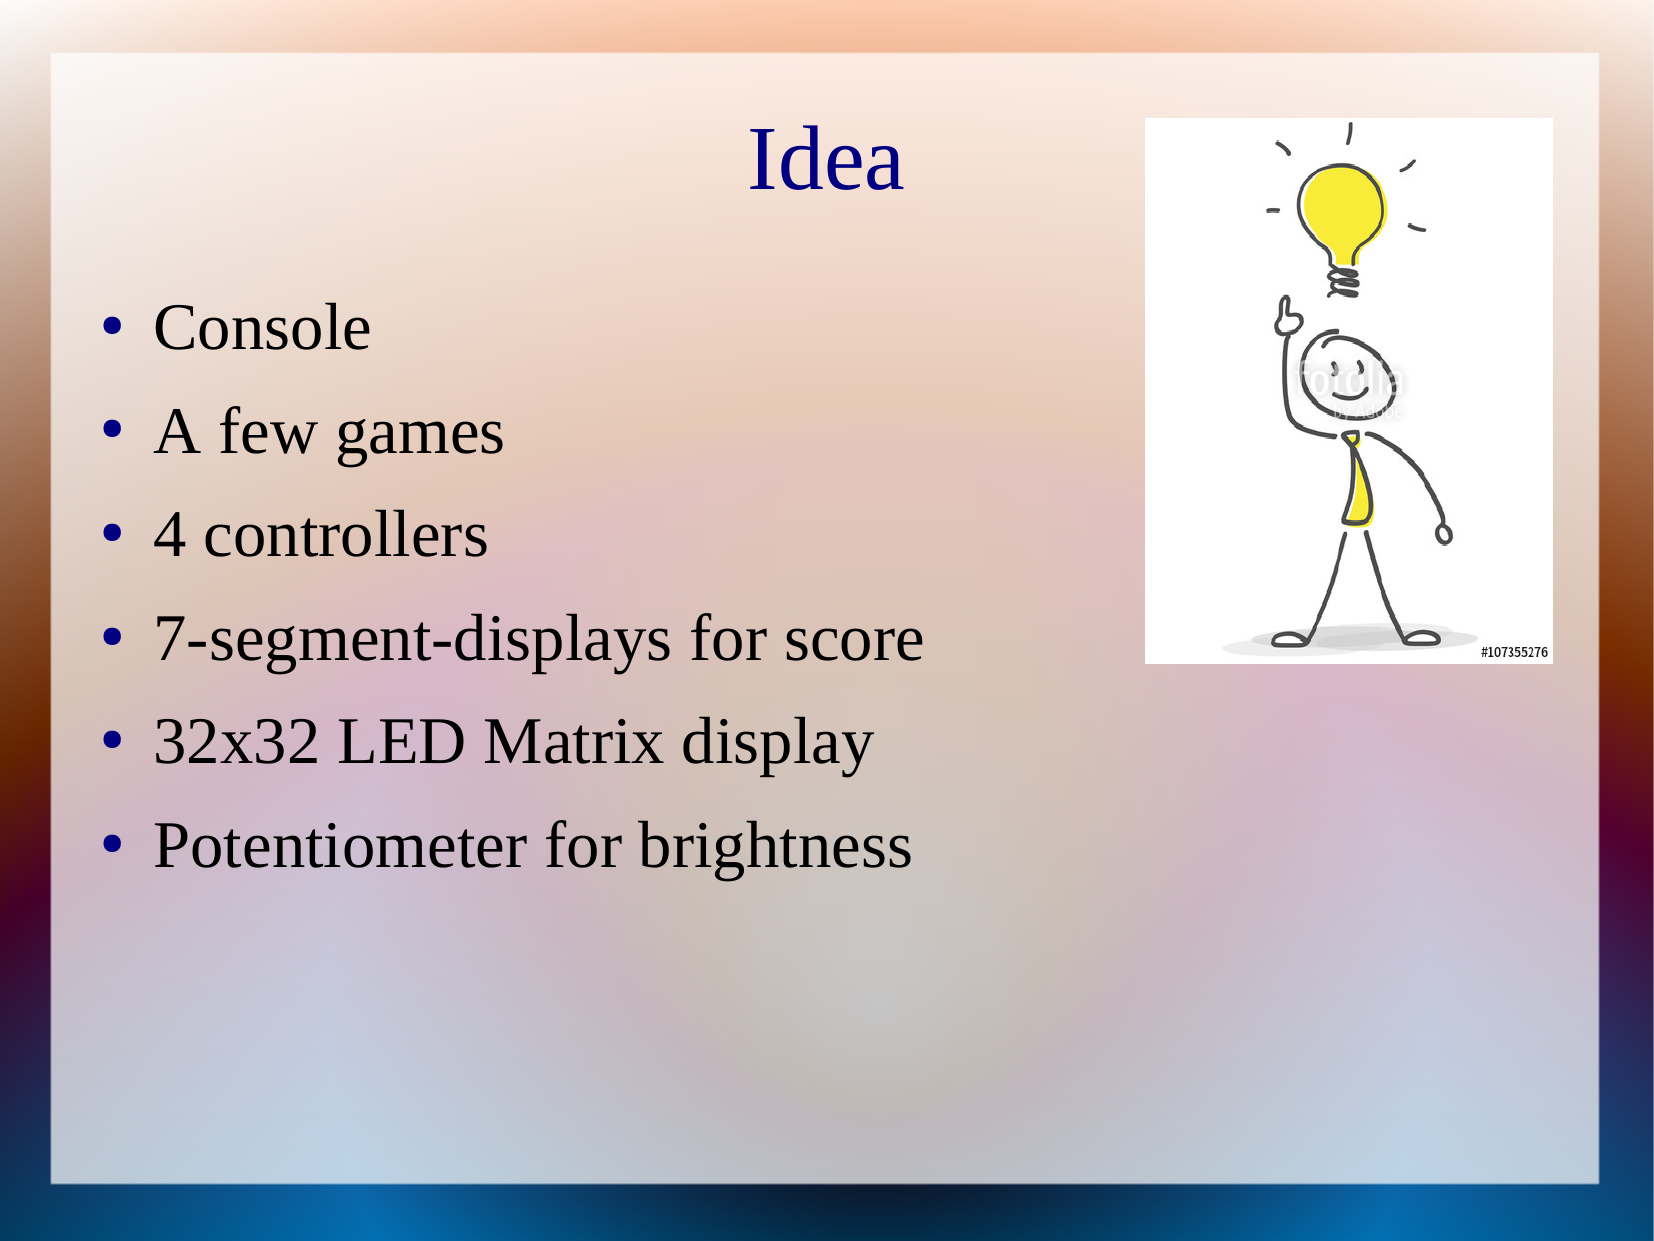

# Idea
Console
A few games
4 controllers
7-segment-displays for score
32x32 LED Matrix display
Potentiometer for brightness